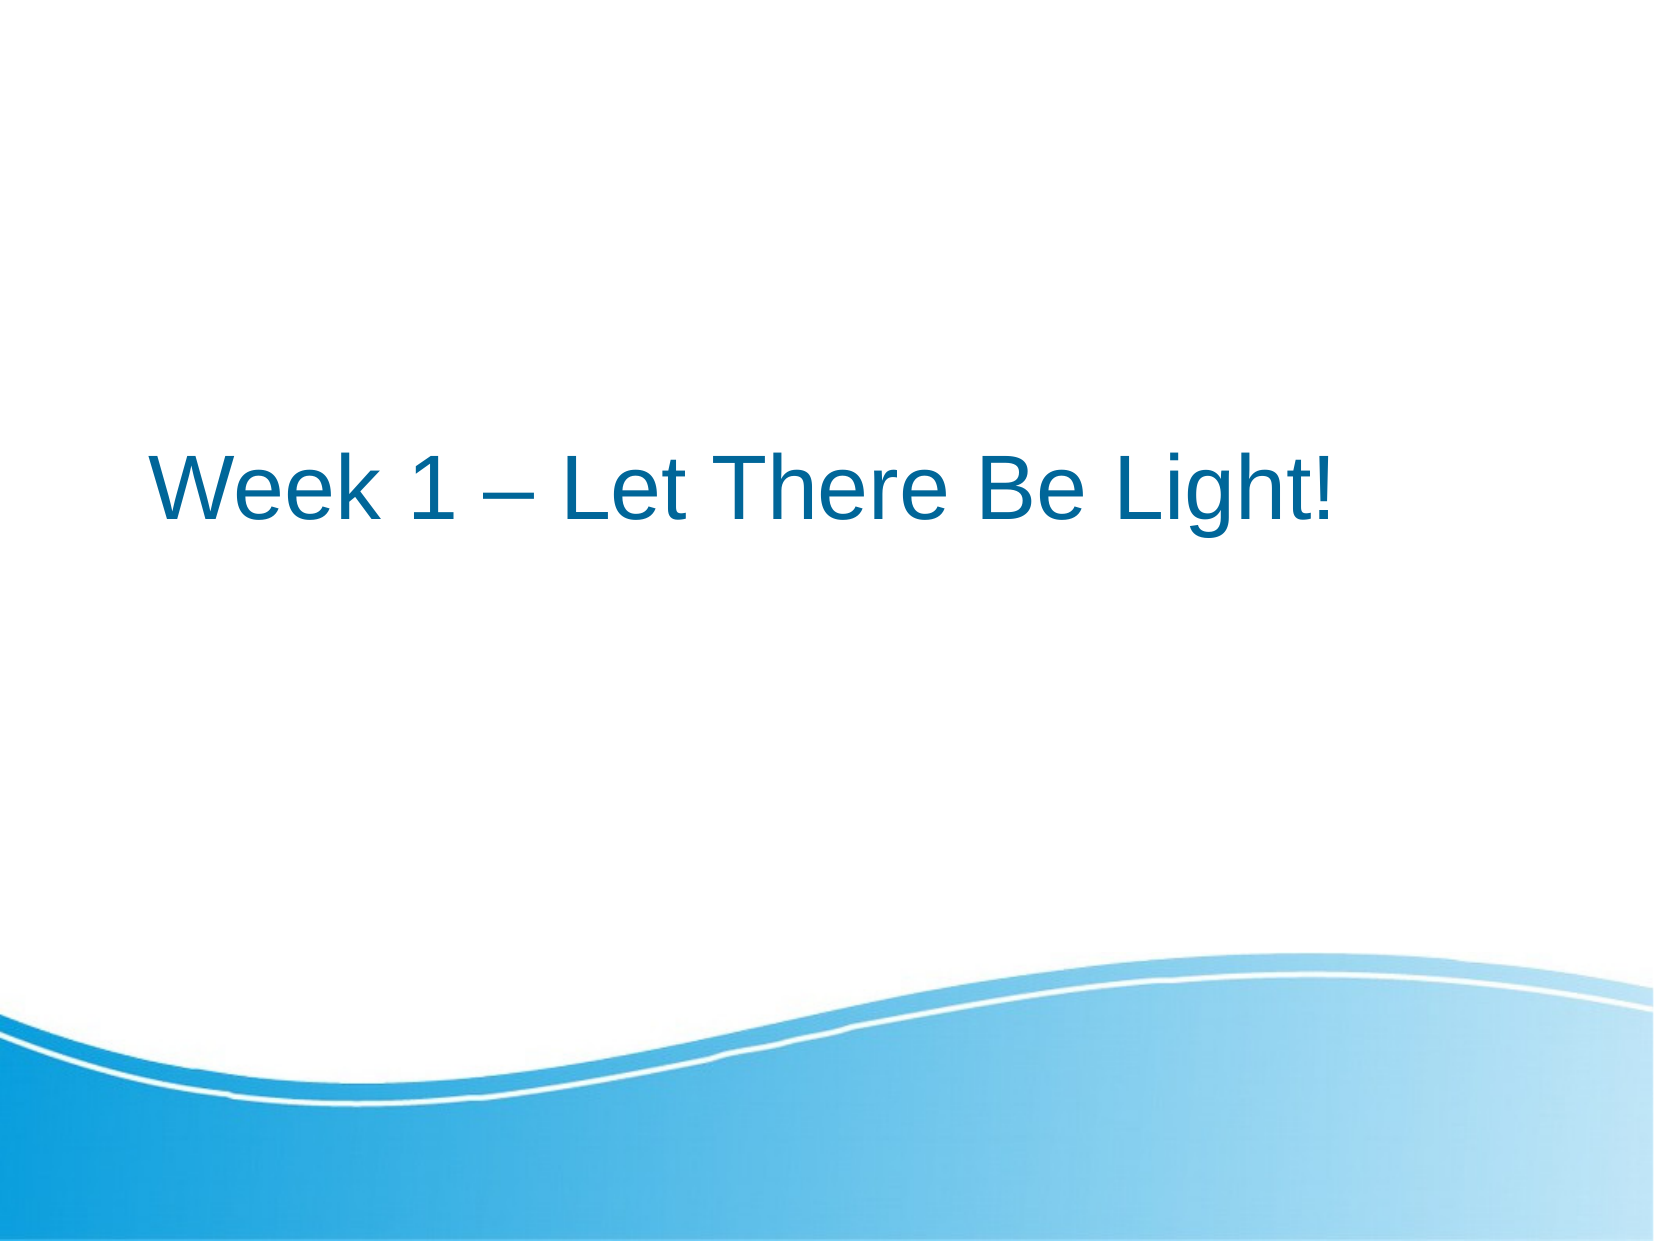

# Week 1 – Let There Be Light!